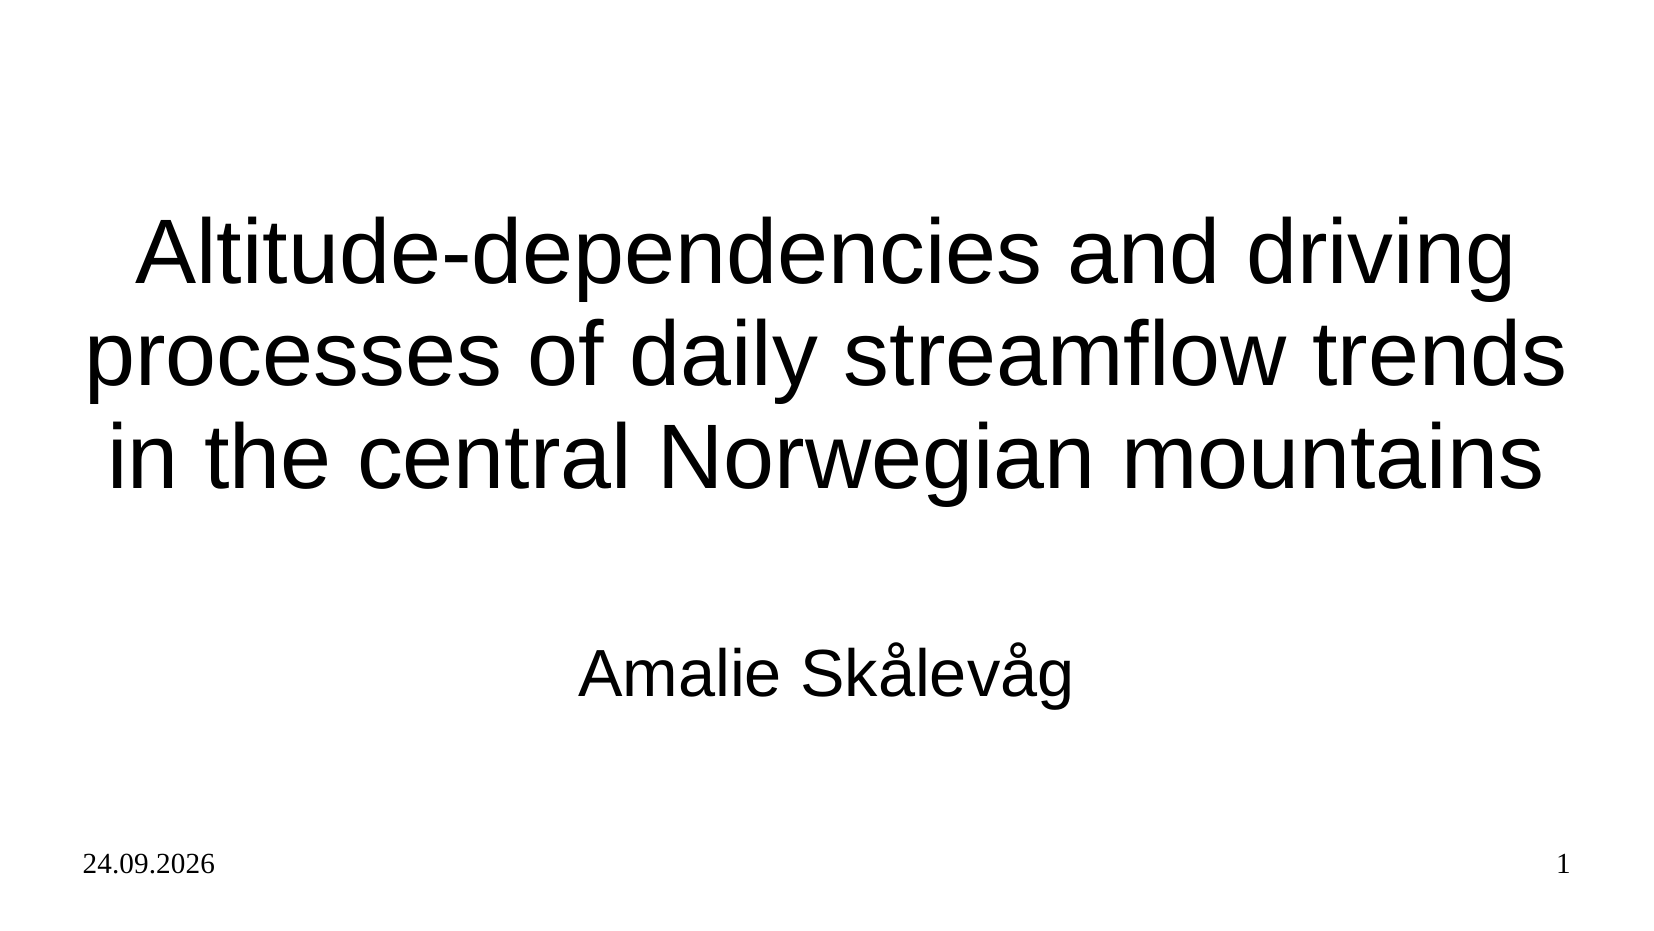

Altitude-dependencies and driving processes of daily streamflow trends
in the central Norwegian mountains
# Amalie Skålevåg
1